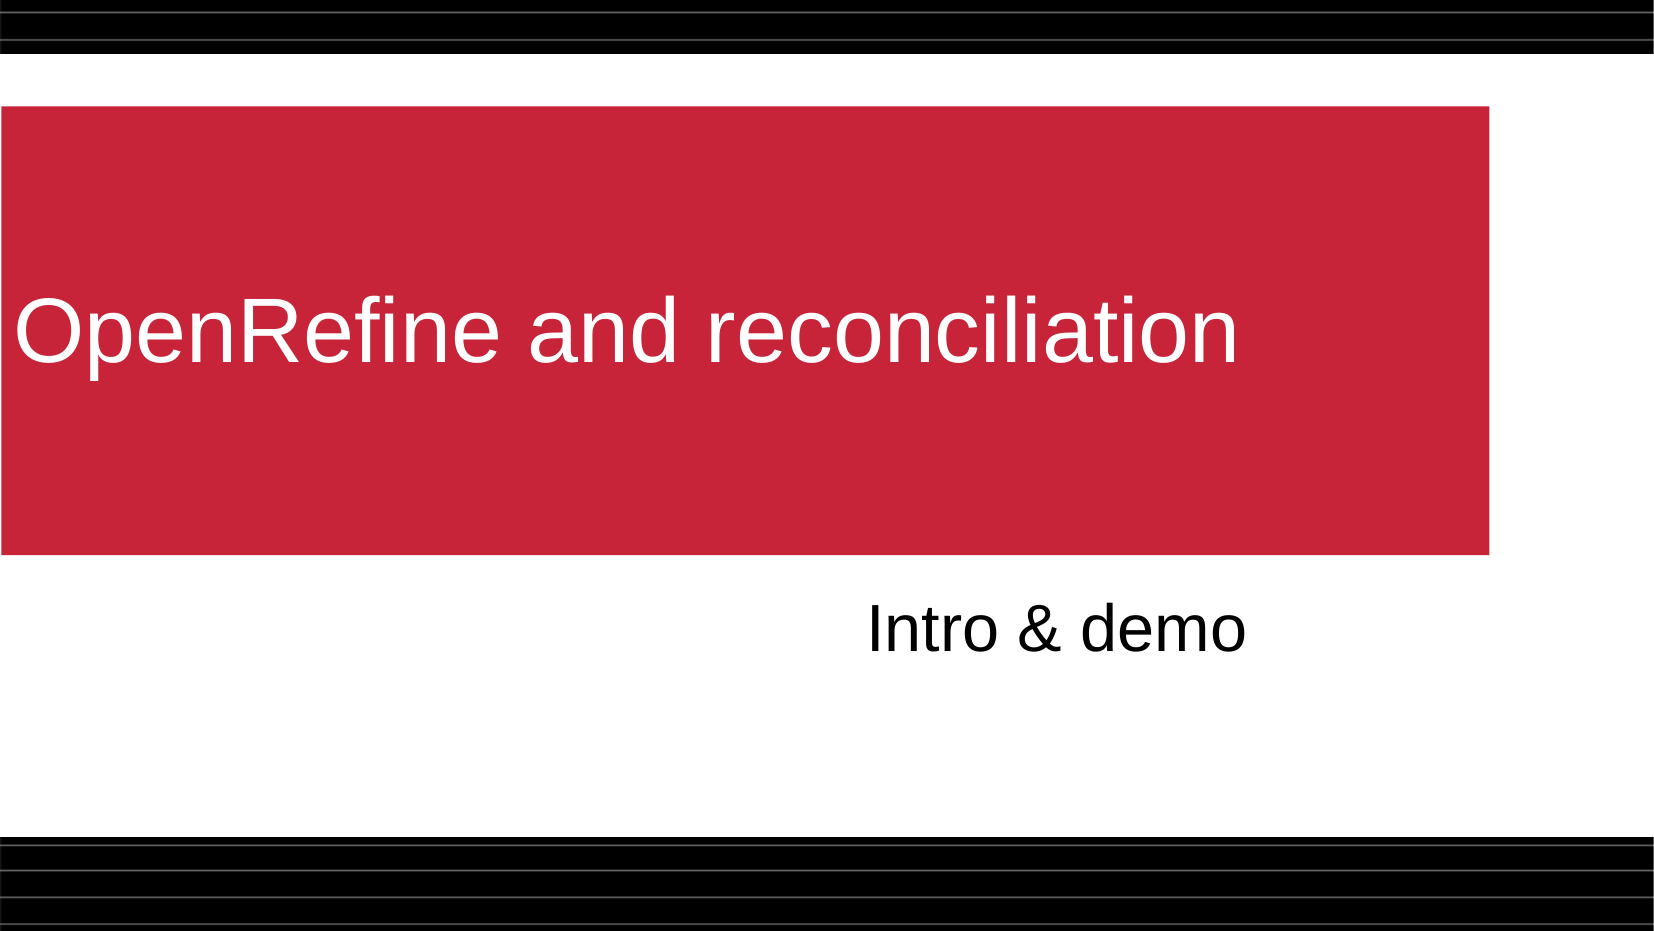

# OpenRefine and reconciliation
Intro & demo